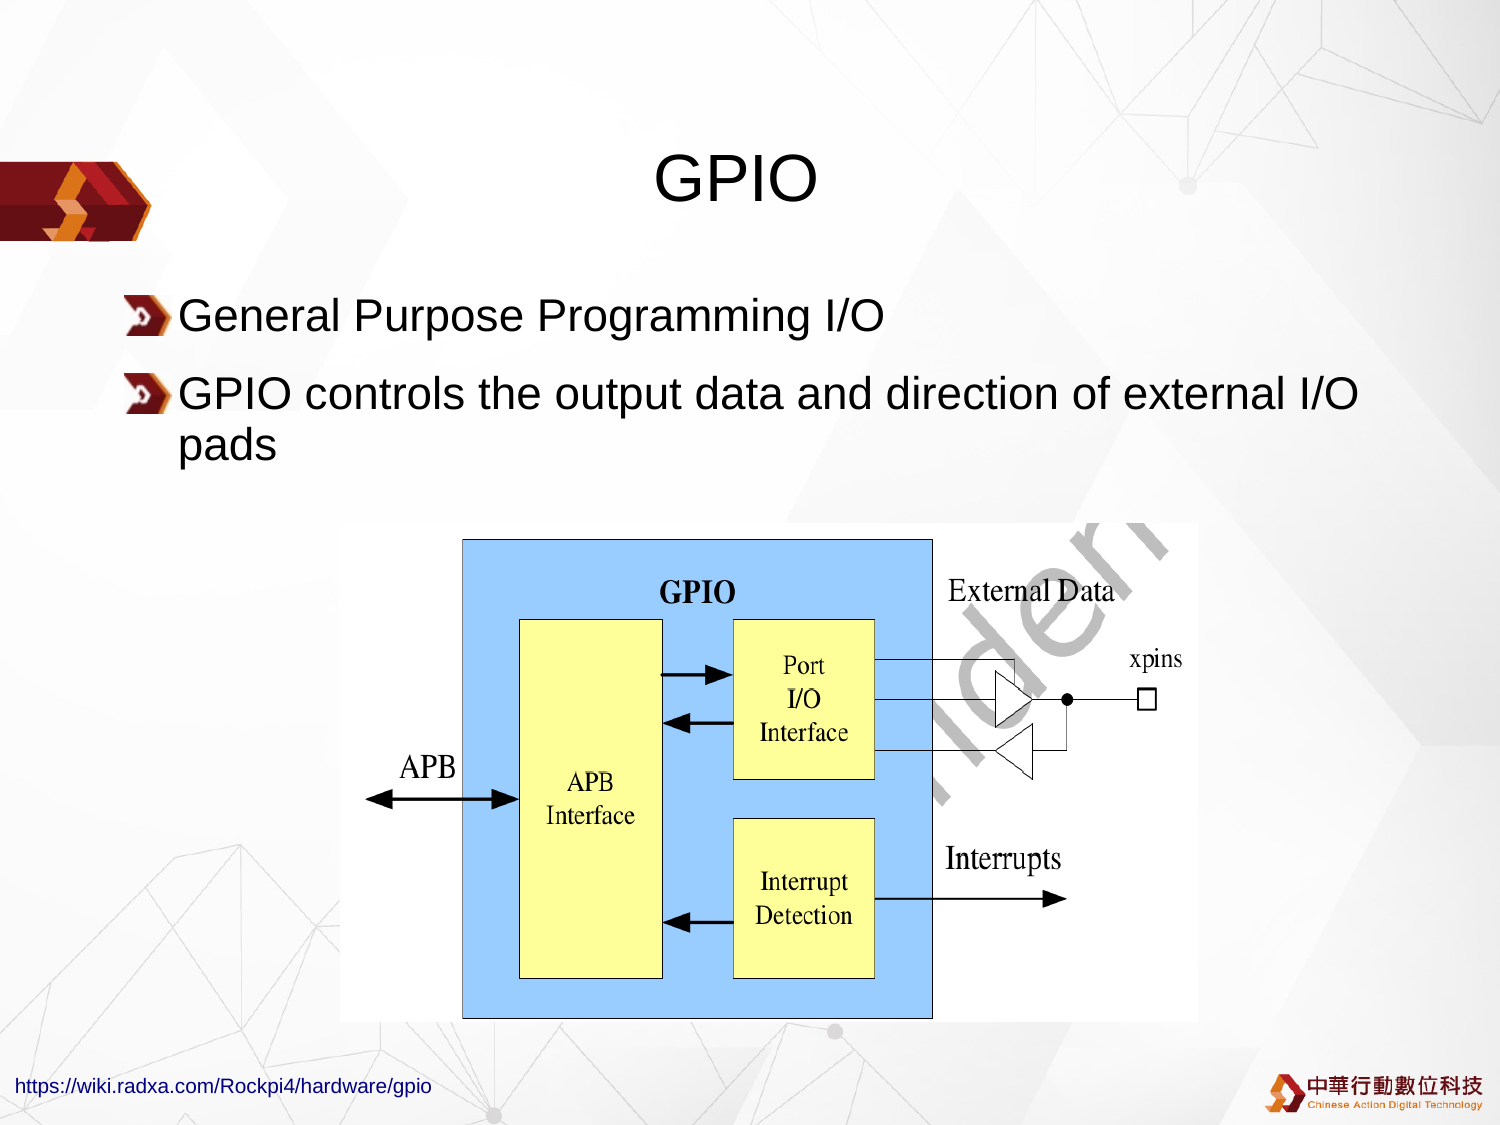

# GPIO
General Purpose Programming I/O
GPIO controls the output data and direction of external I/O pads
https://wiki.radxa.com/Rockpi4/hardware/gpio